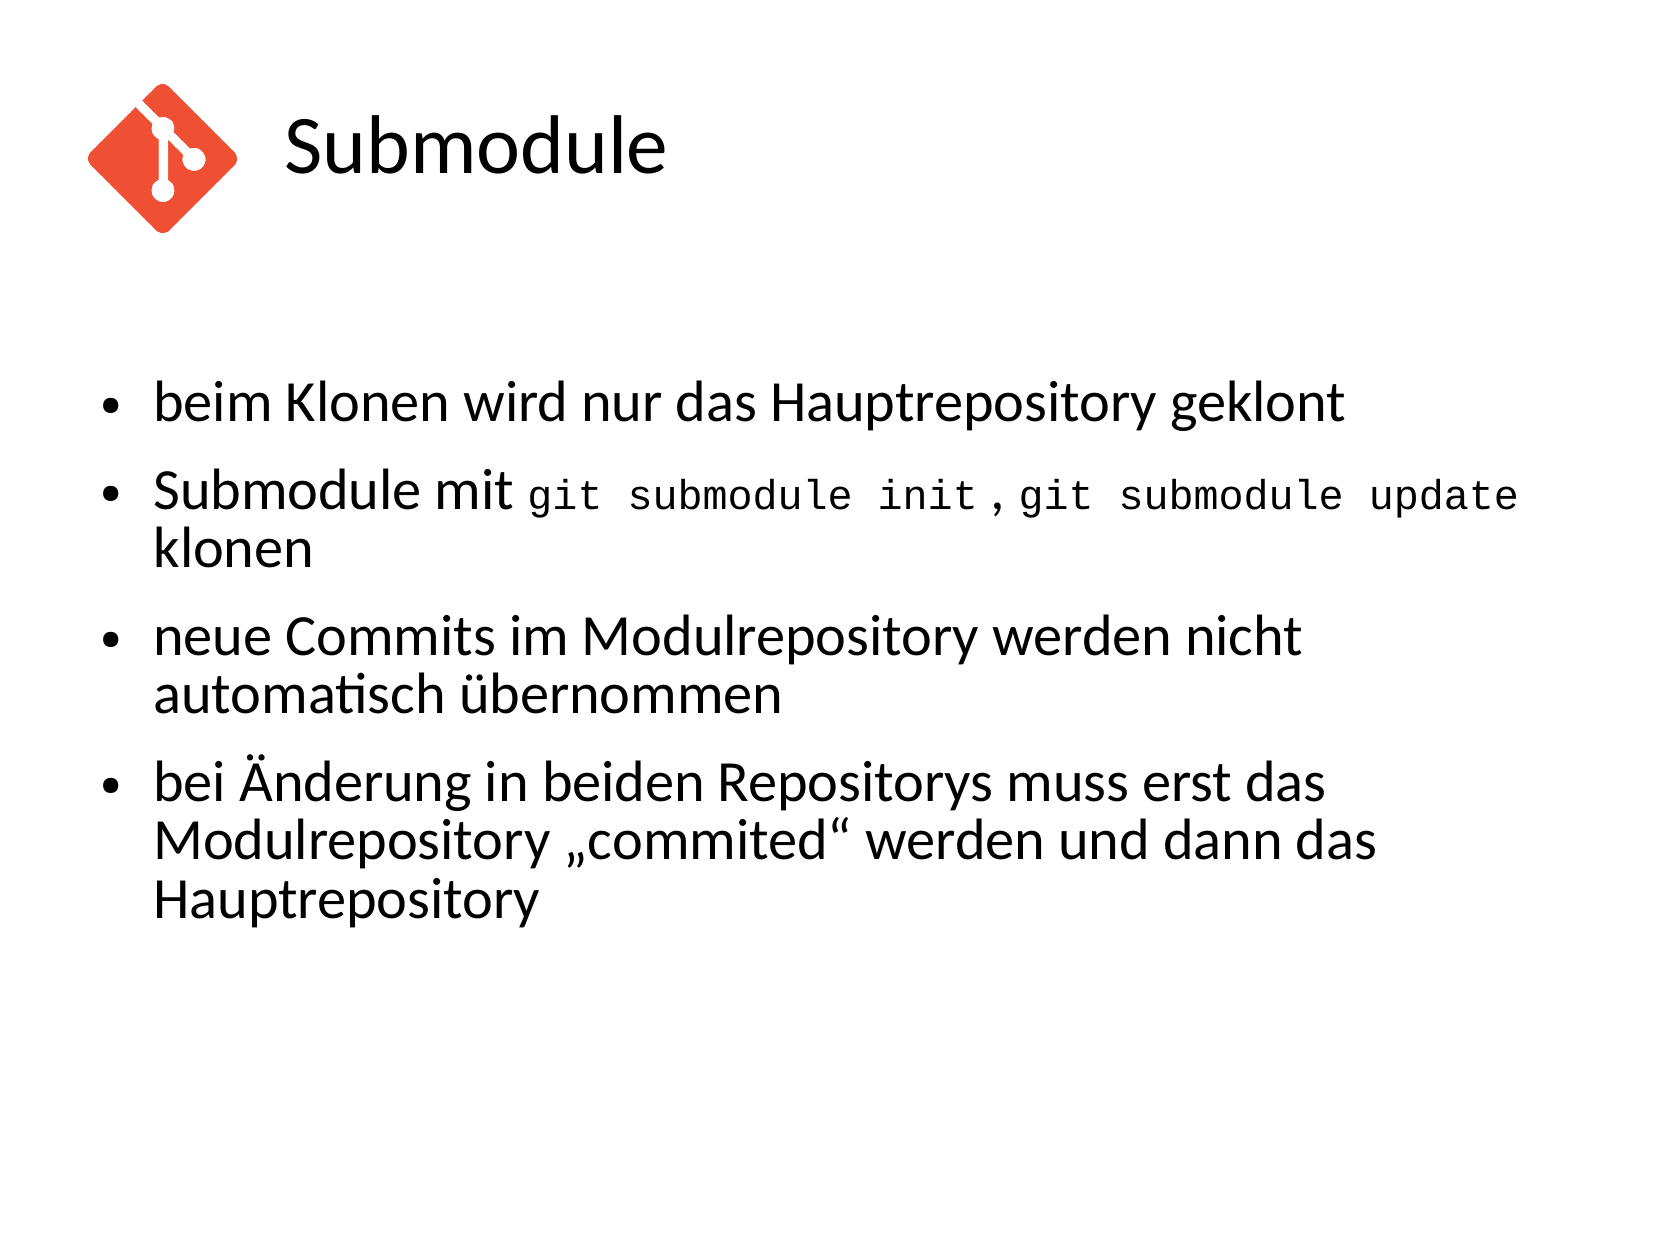

# Submodule
beim Klonen wird nur das Hauptrepository geklont
Submodule mit git submodule init , git submodule update klonen
neue Commits im Modulrepository werden nicht automatisch übernommen
bei Änderung in beiden Repositorys muss erst das Modulrepository „commited“ werden und dann das Hauptrepository